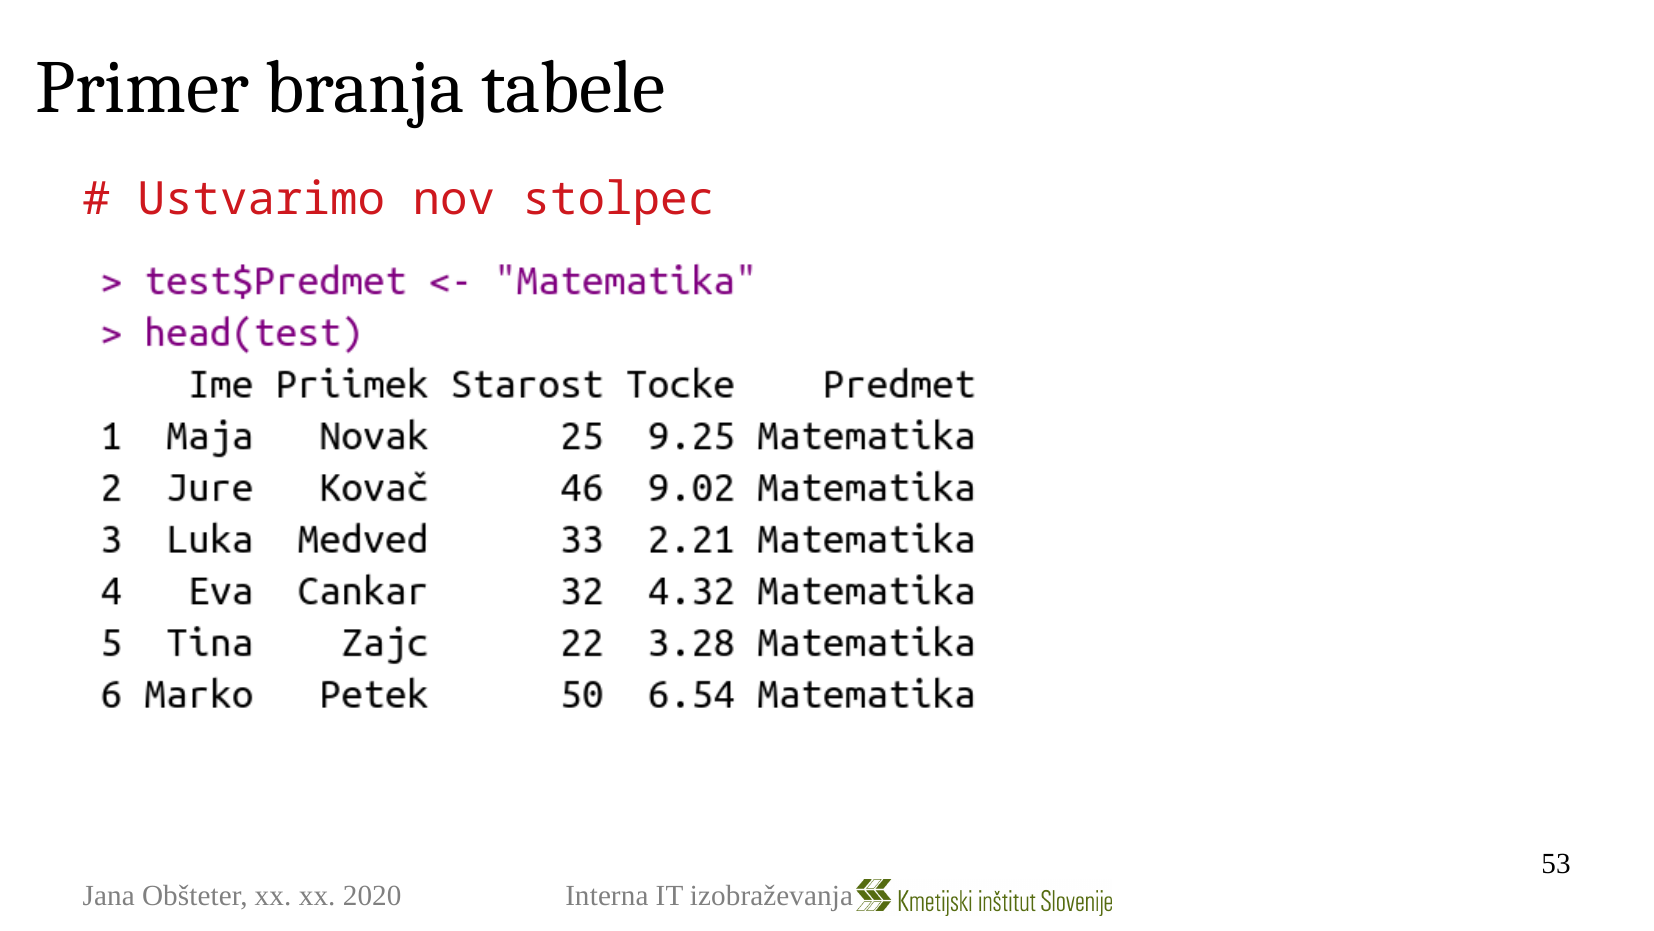

# Primer branja tabele
# Ustvarimo nov stolpec
53